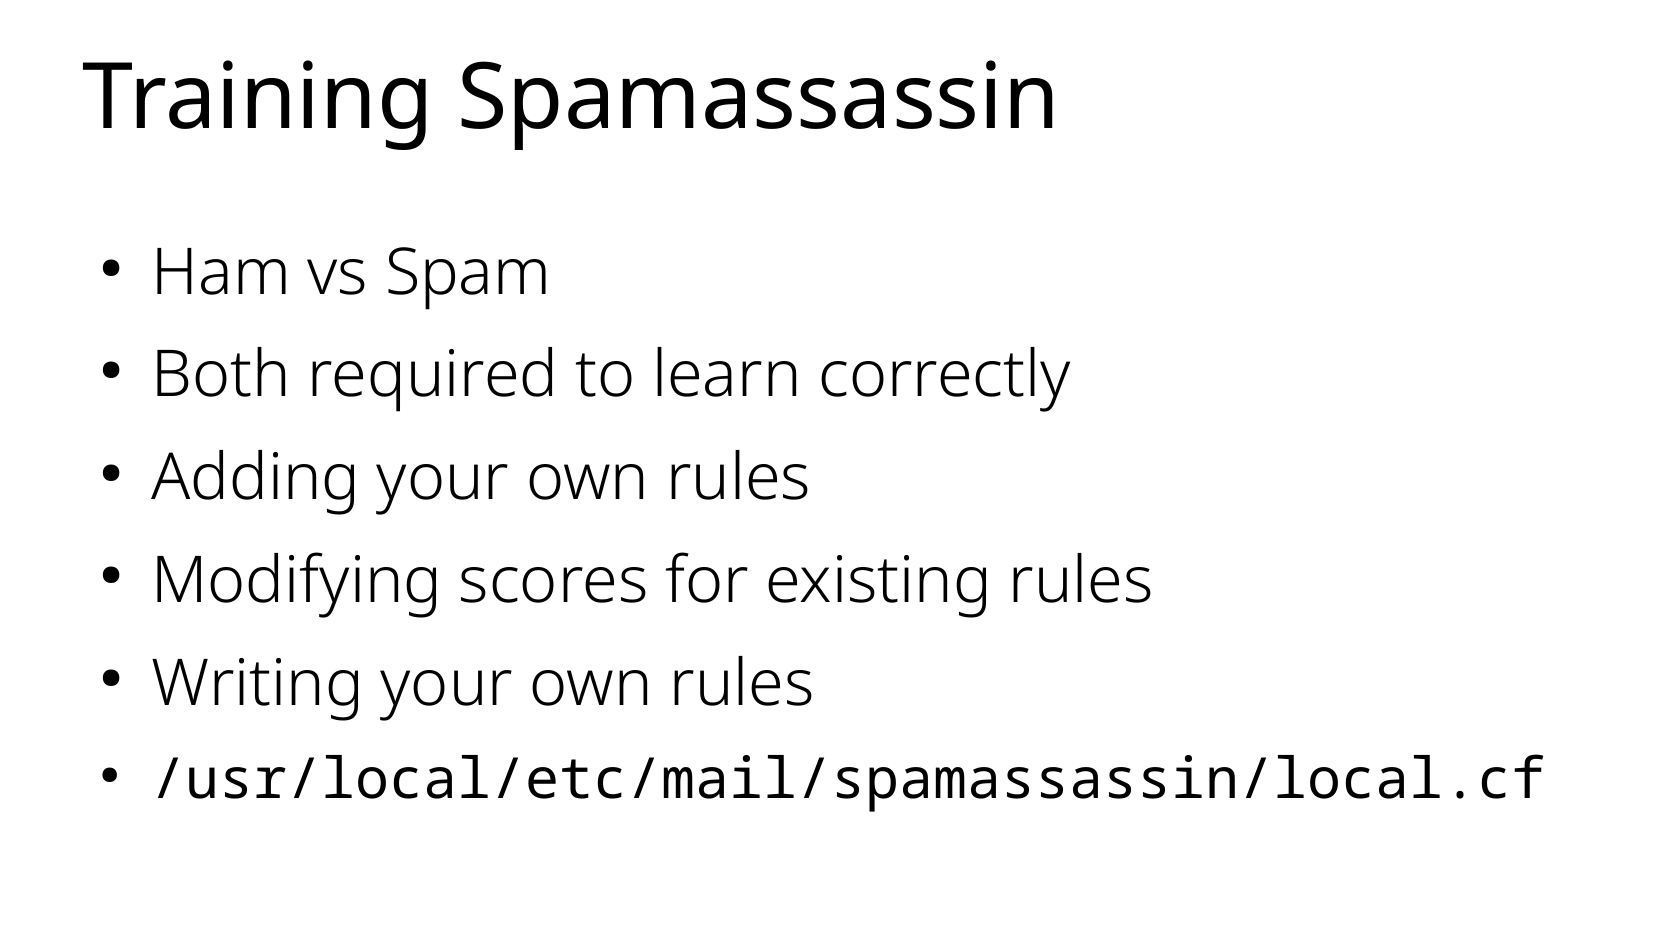

# Training Spamassassin
Ham vs Spam
Both required to learn correctly
Adding your own rules
Modifying scores for existing rules
Writing your own rules
/usr/local/etc/mail/spamassassin/local.cf